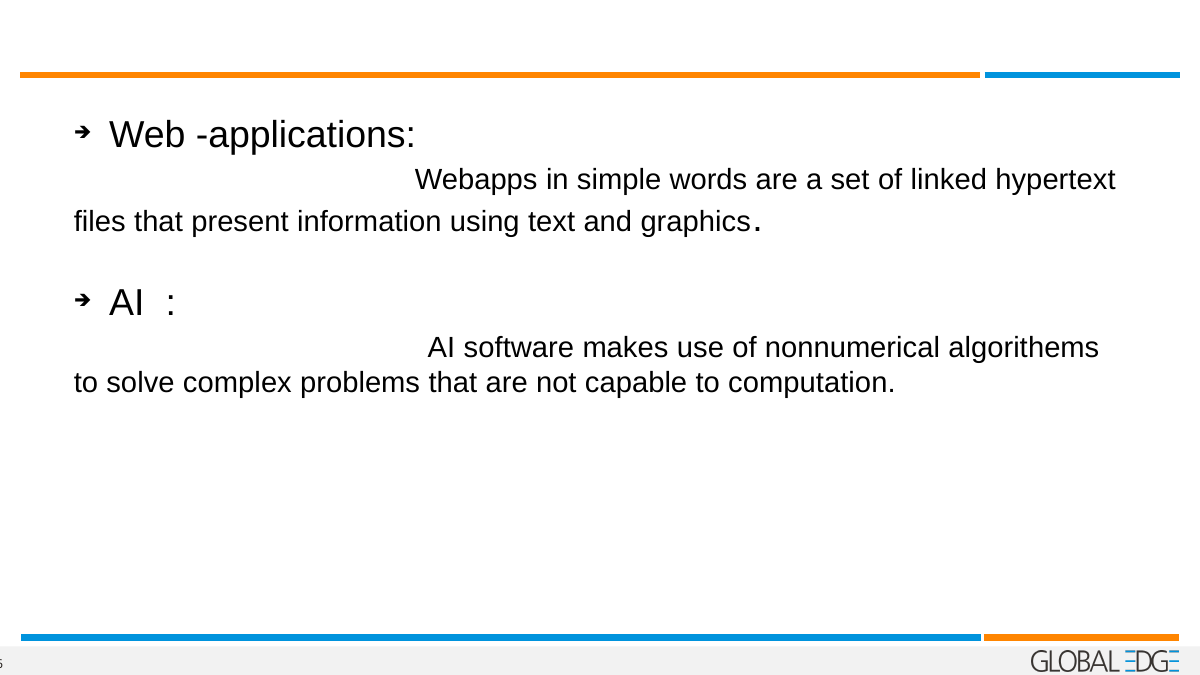

Web -applications:
 Webapps in simple words are a set of linked hypertext files that present information using text and graphics.
AI :
 AI software makes use of nonnumerical algorithems to solve complex problems that are not capable to computation.